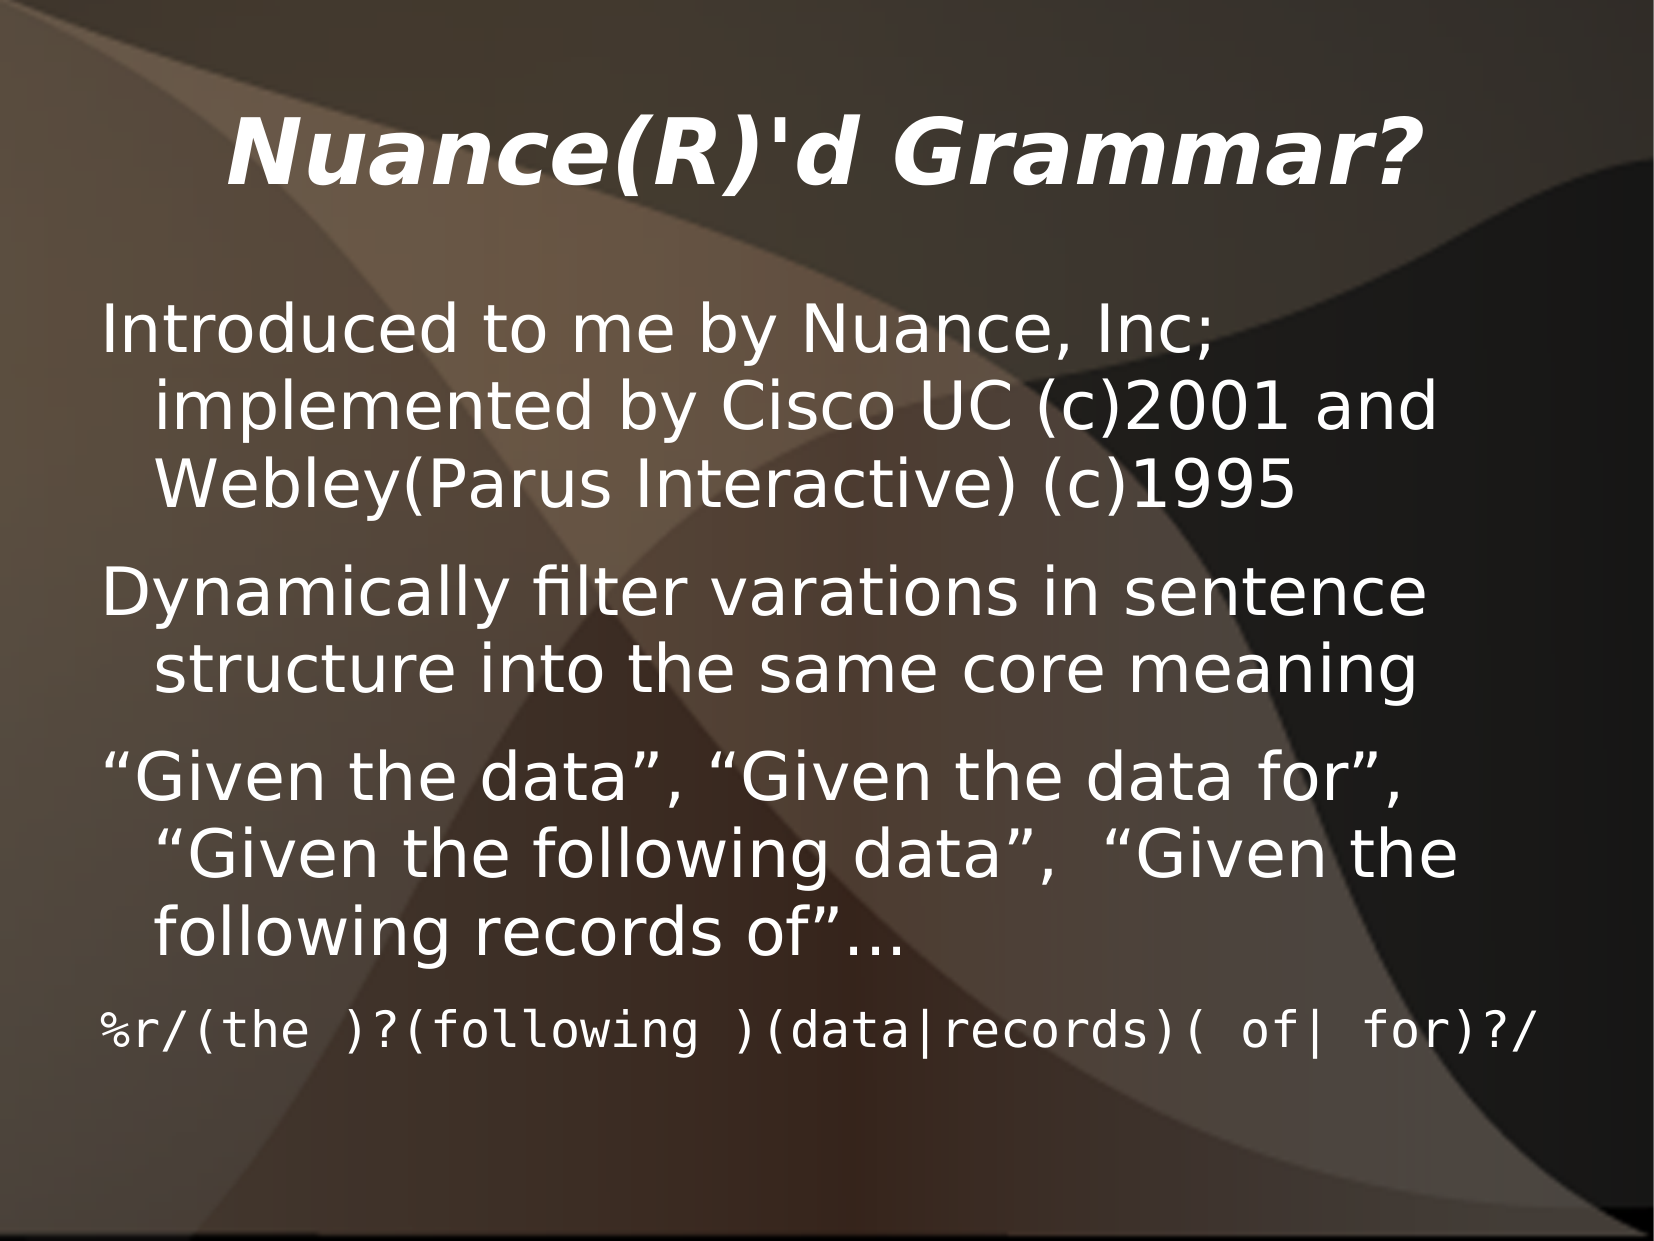

# Nuance(R)'d Grammar?
Introduced to me by Nuance, Inc; implemented by Cisco UC (c)2001 and Webley(Parus Interactive) (c)1995
Dynamically filter varations in sentence structure into the same core meaning
“Given the data”, “Given the data for”, “Given the following data”, “Given the following records of”...
%r/(the )?(following )(data|records)( of| for)?/